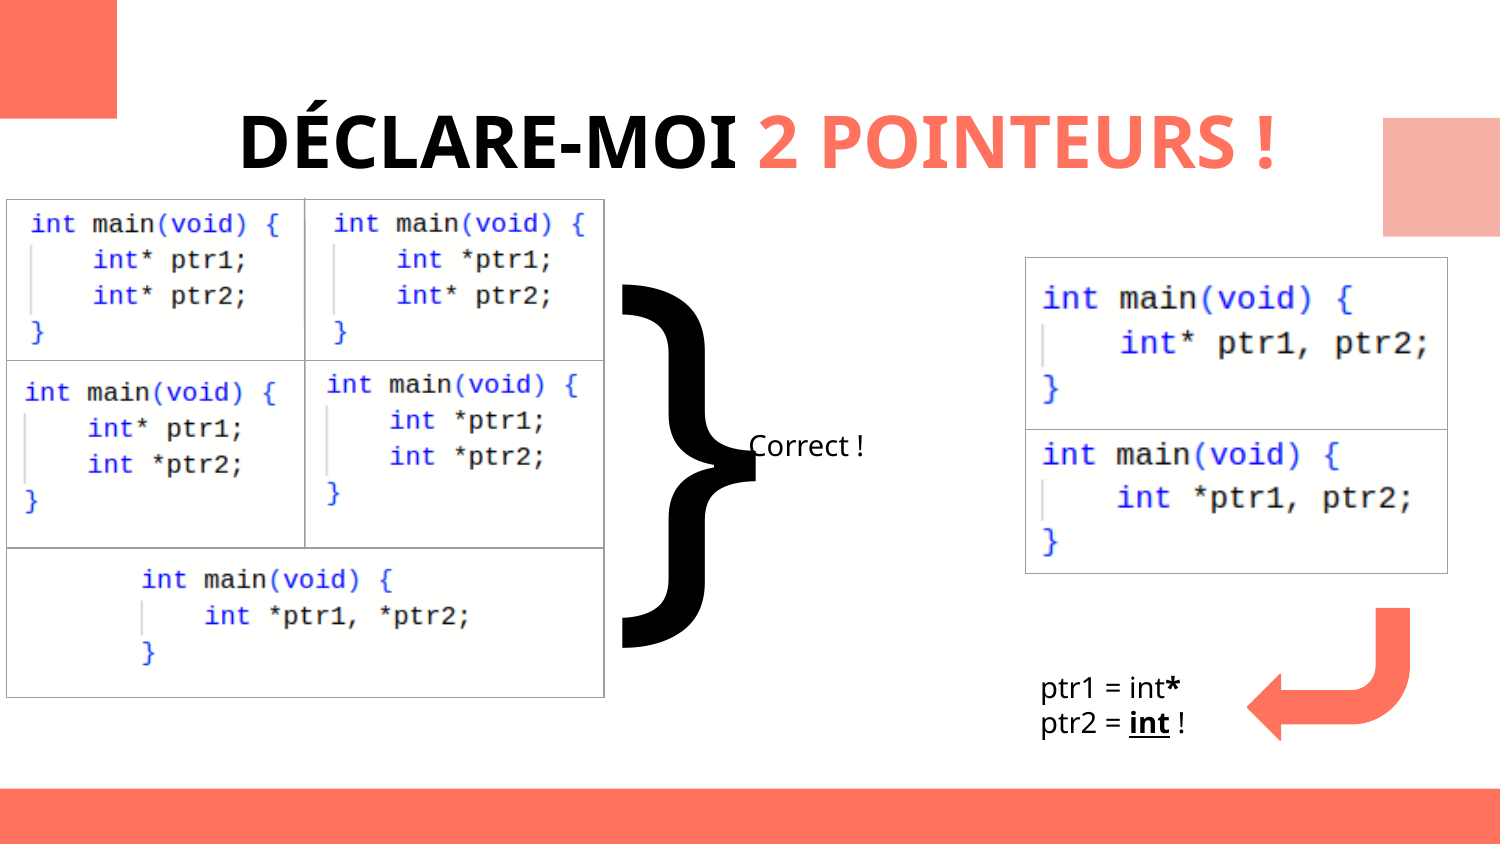

# DÉCLARE-MOI 2 POINTEURS !
}
| |
| --- |
| |
| |
| |
| --- |
| |
Correct !
ptr1 = int*
ptr2 = int !